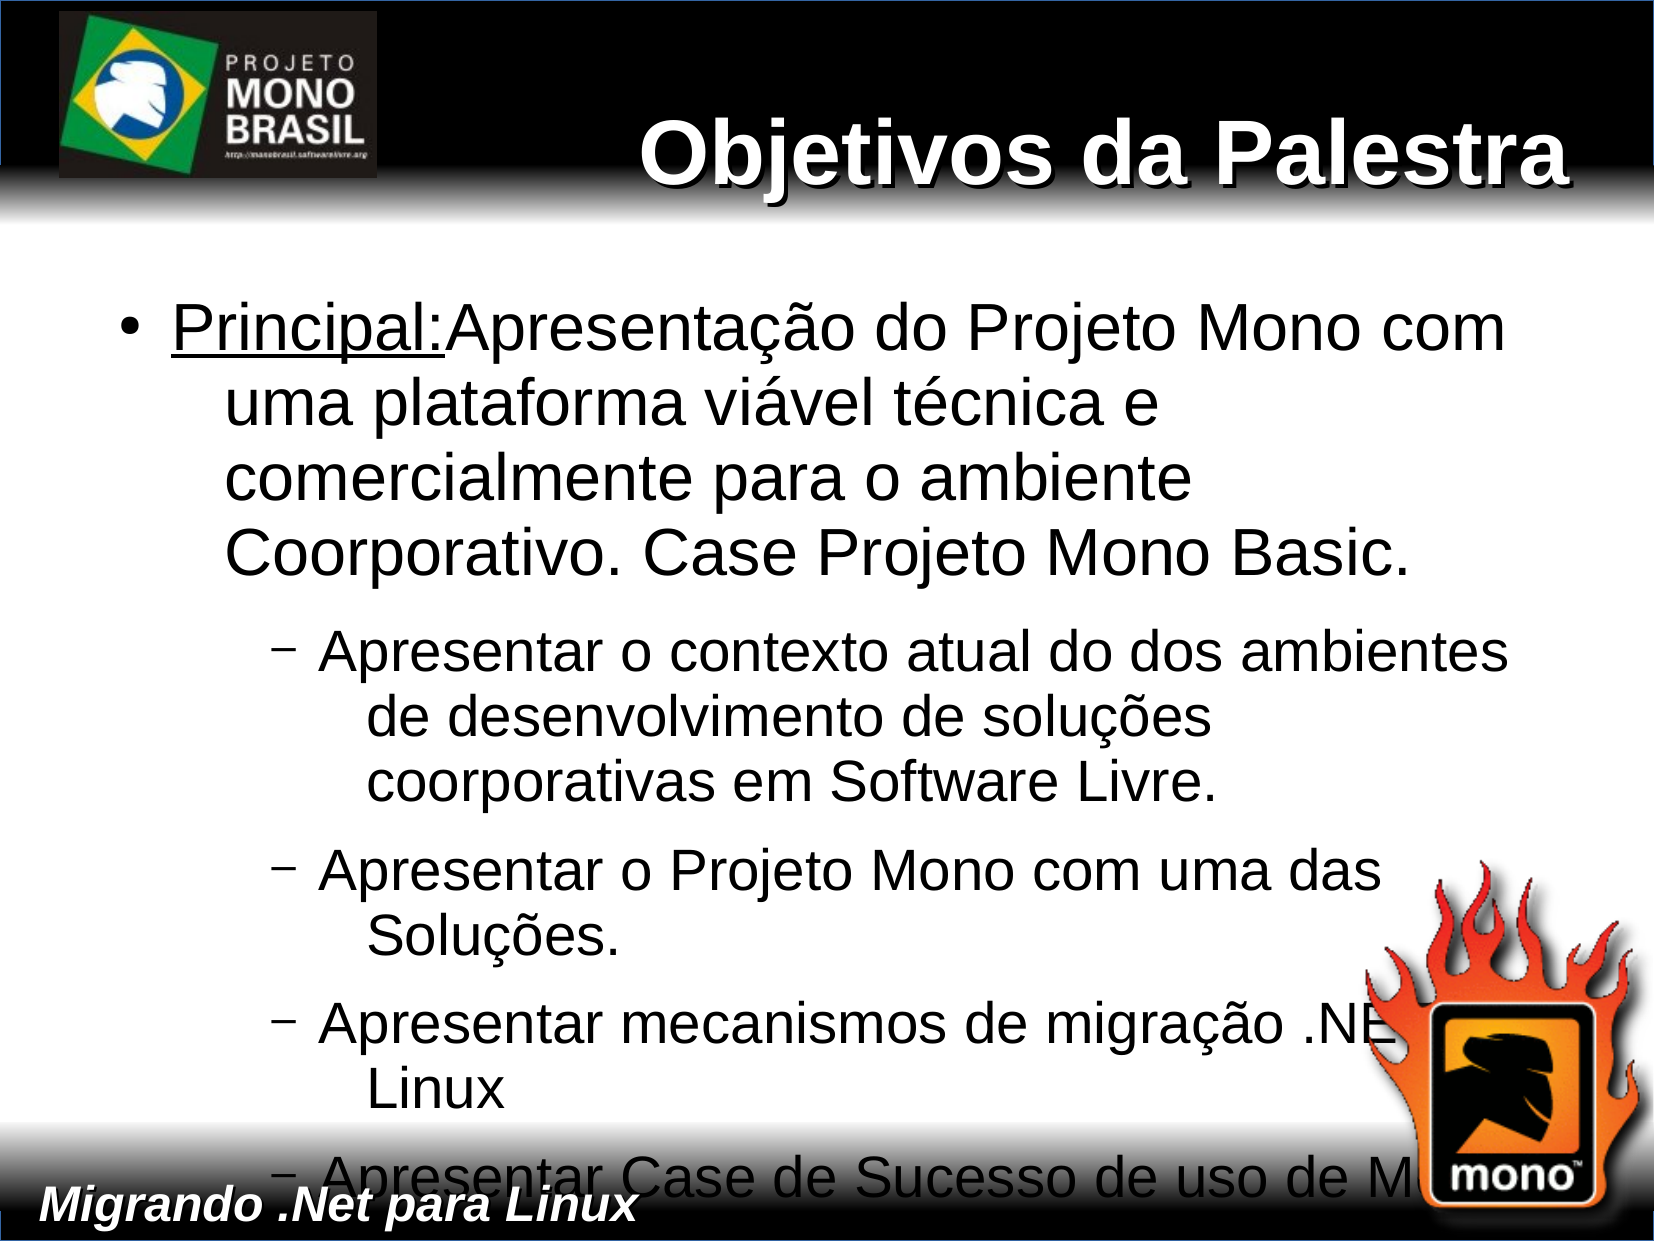

# Objetivos da Palestra
Principal:Apresentação do Projeto Mono com uma plataforma viável técnica e comercialmente para o ambiente Coorporativo. Case Projeto Mono Basic.
Apresentar o contexto atual do dos ambientes de desenvolvimento de soluções coorporativas em Software Livre.
Apresentar o Projeto Mono com uma das Soluções.
Apresentar mecanismos de migração .NET para Linux
Apresentar Case de Sucesso de uso de Mono
Migrando .Net para Linux